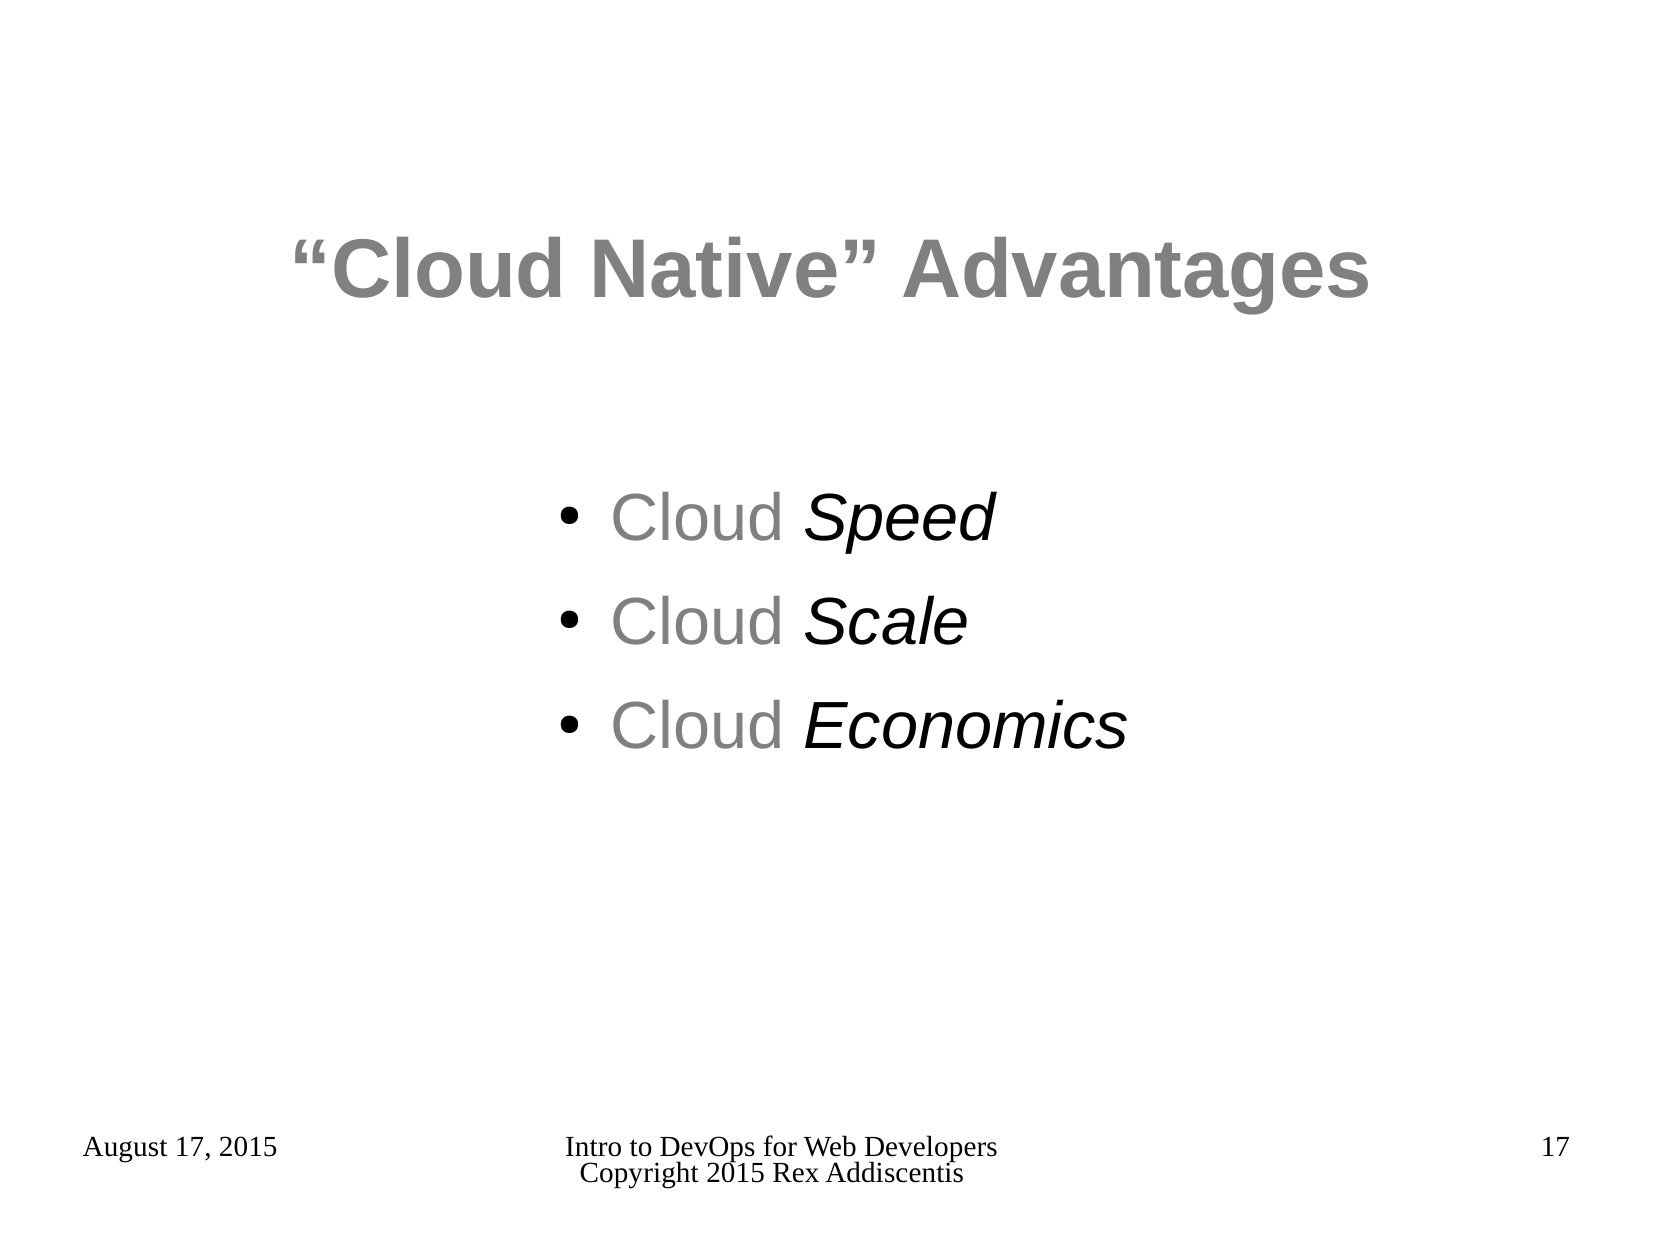

# “Cloud Native” Advantages
Cloud Speed
Cloud Scale
Cloud Economics
August 17, 2015
Intro to DevOps for Web Developers Copyright 2015 Rex Addiscentis
17